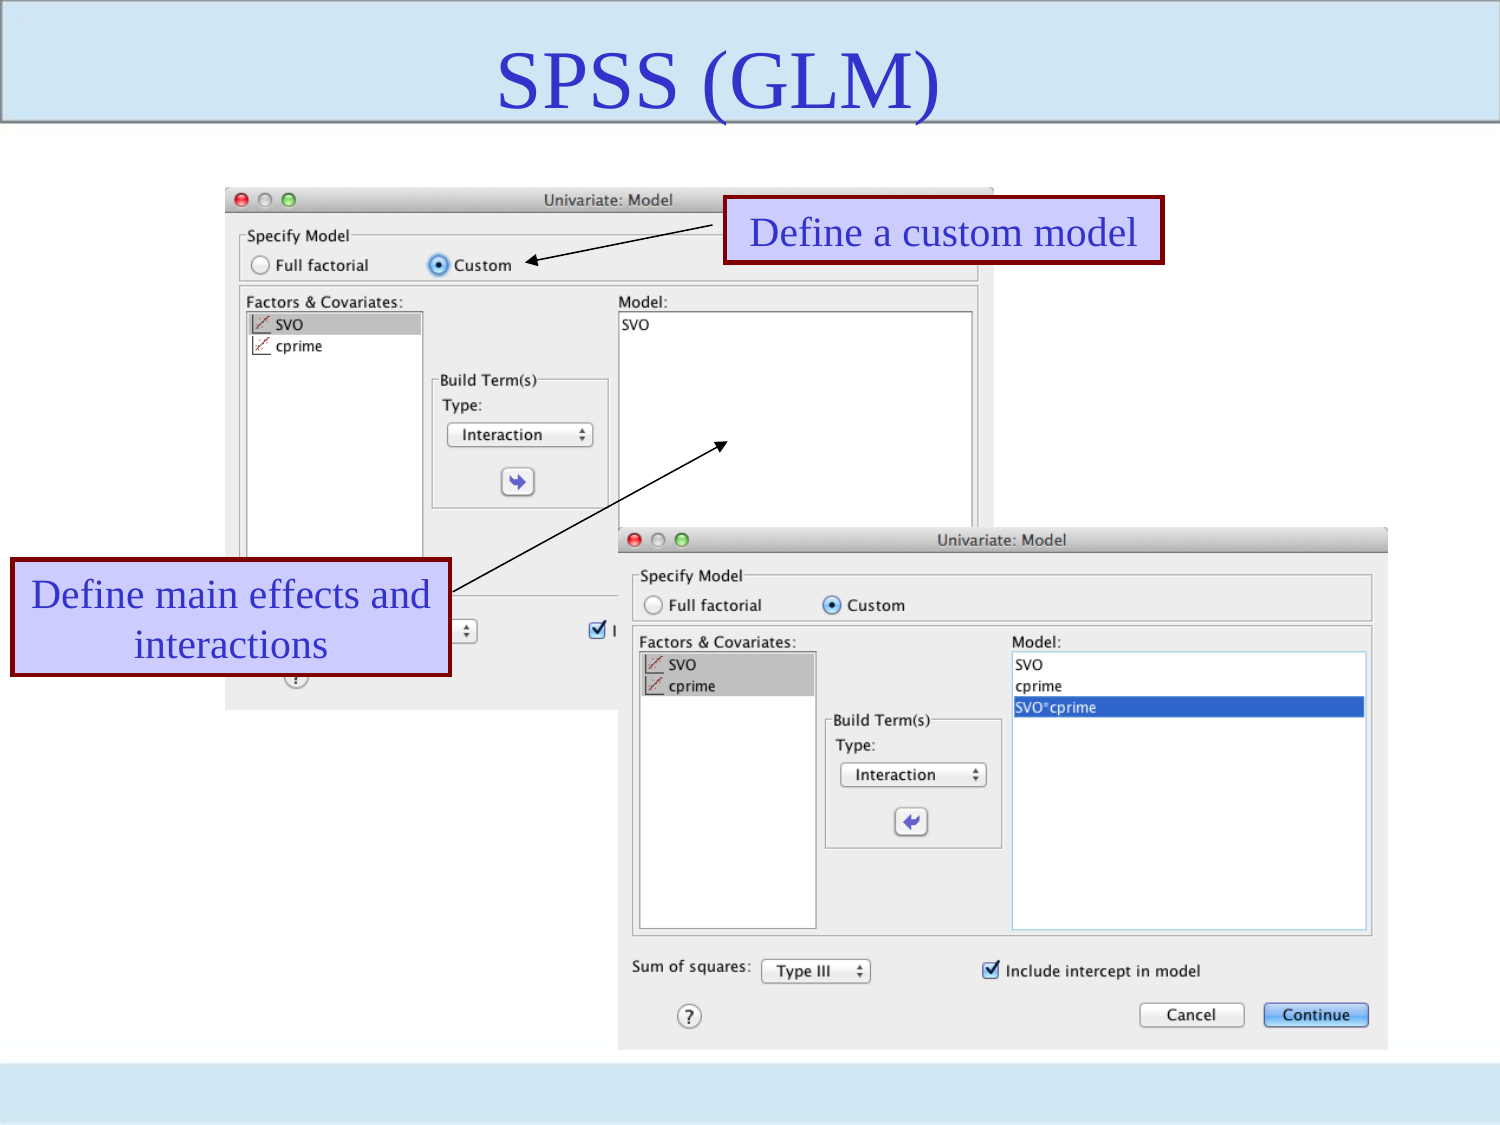

# SPSS (GLM)
Define a custom model
Define main effects and interactions